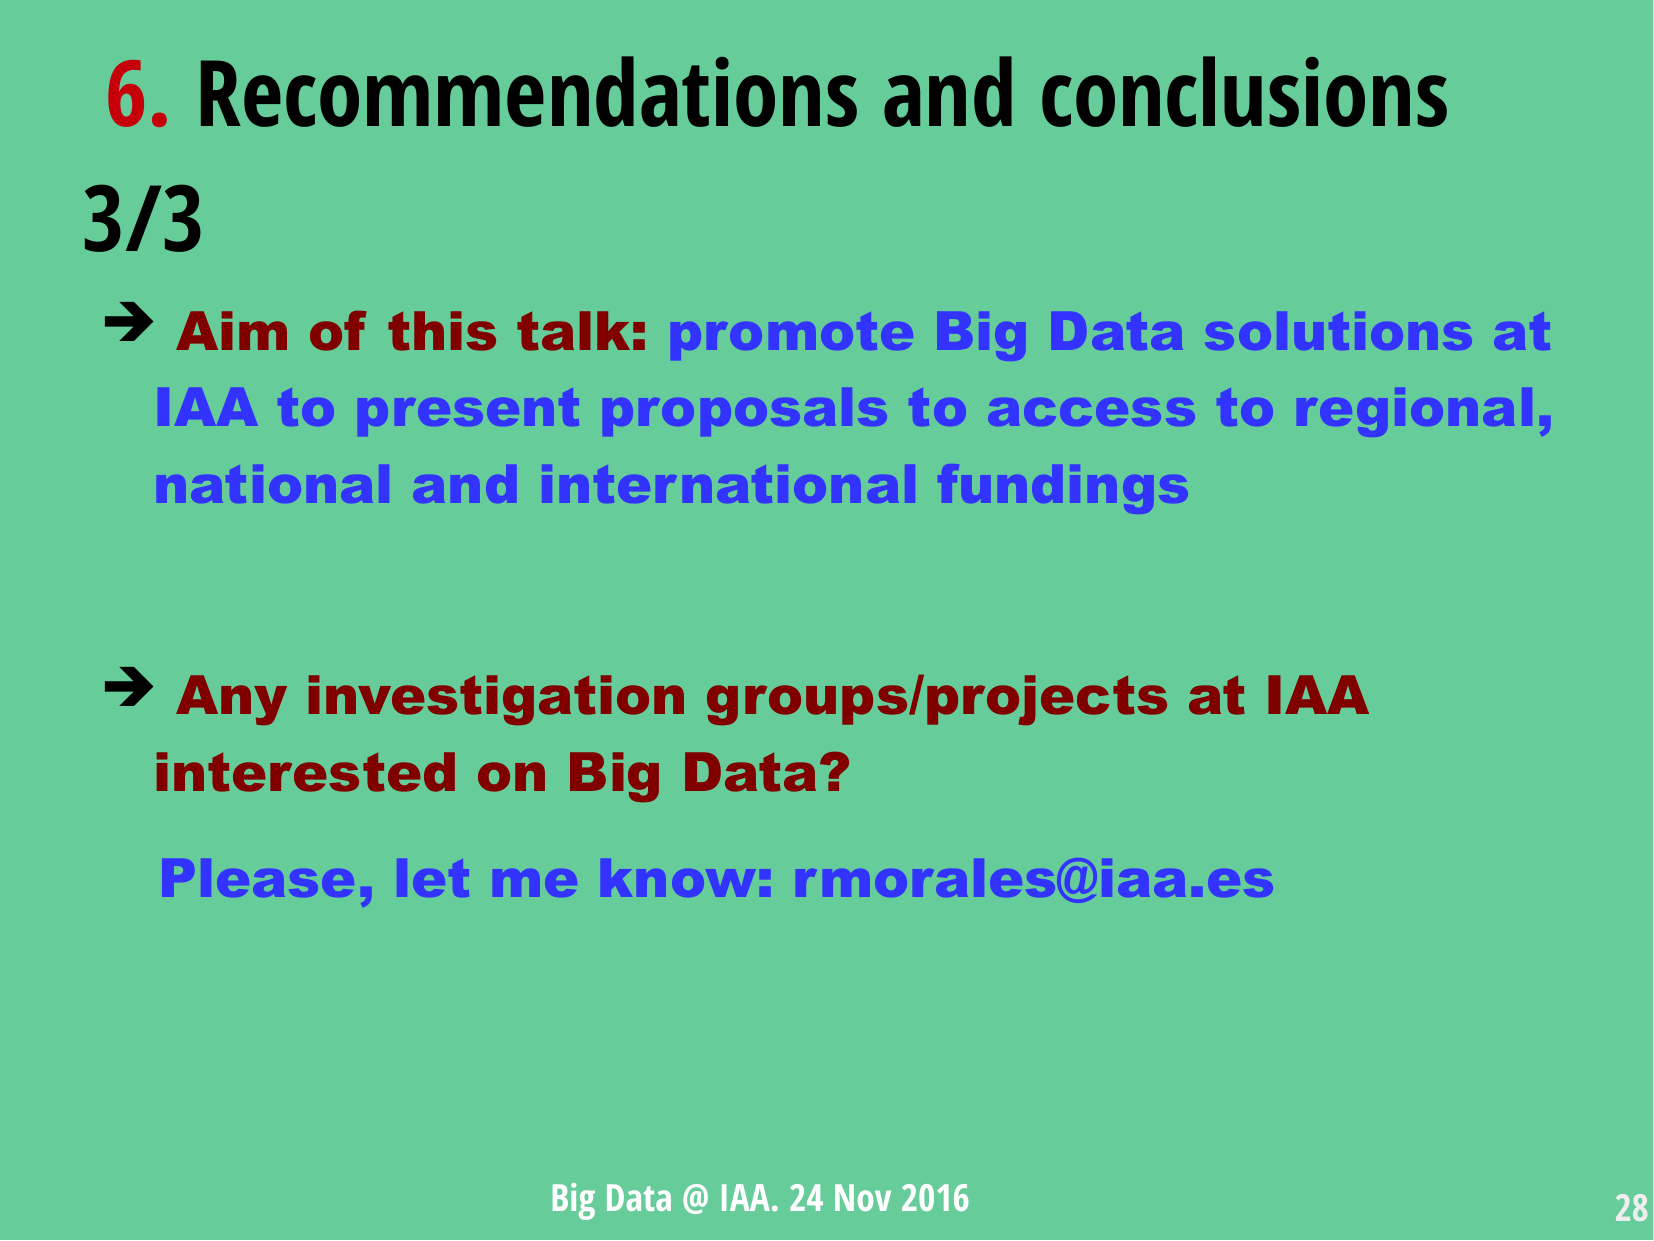

6. Recommendations and conclusions 3/3
# Aim of this talk: promote Big Data solutions at IAA to present proposals to access to regional, national and international fundings
 Any investigation groups/projects at IAA interested on Big Data?
Please, let me know: rmorales@iaa.es
Big Data @ IAA. 24 Nov 2016
28